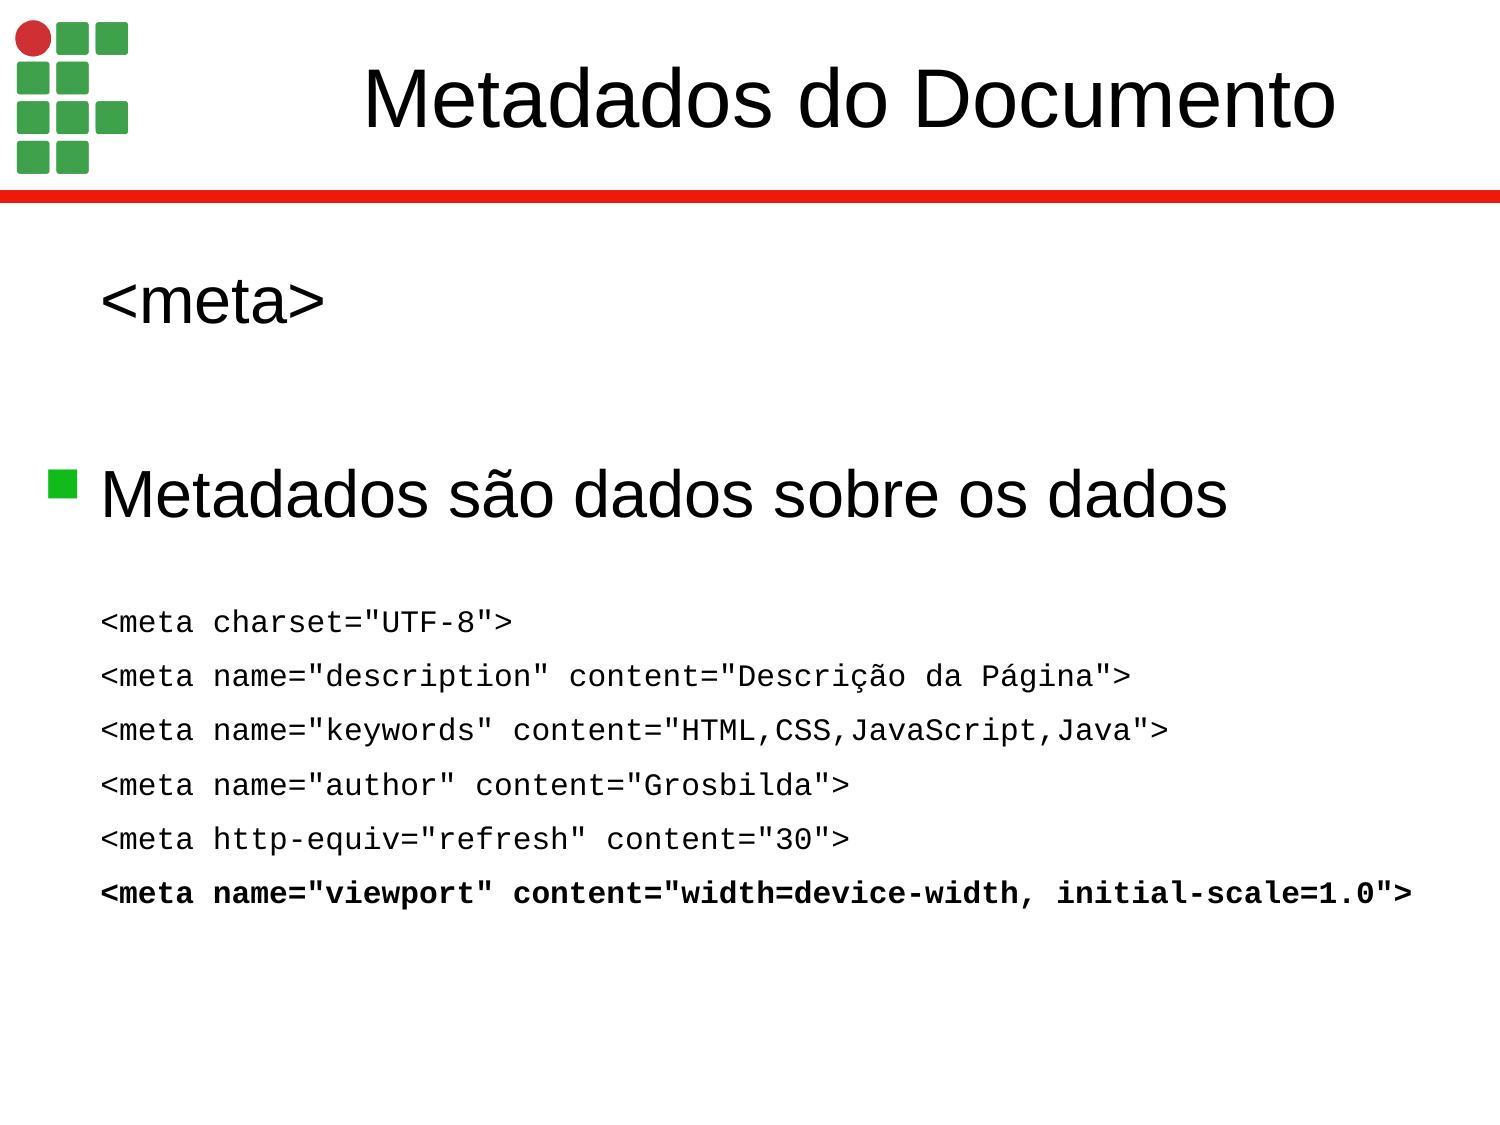

# Metadados do Documento
<meta>
Metadados são dados sobre os dados
<meta charset="UTF-8">
<meta name="description" content="Descrição da Página">
<meta name="keywords" content="HTML,CSS,JavaScript,Java">
<meta name="author" content="Grosbilda">
<meta http-equiv="refresh" content="30">
<meta name="viewport" content="width=device-width, initial-scale=1.0">